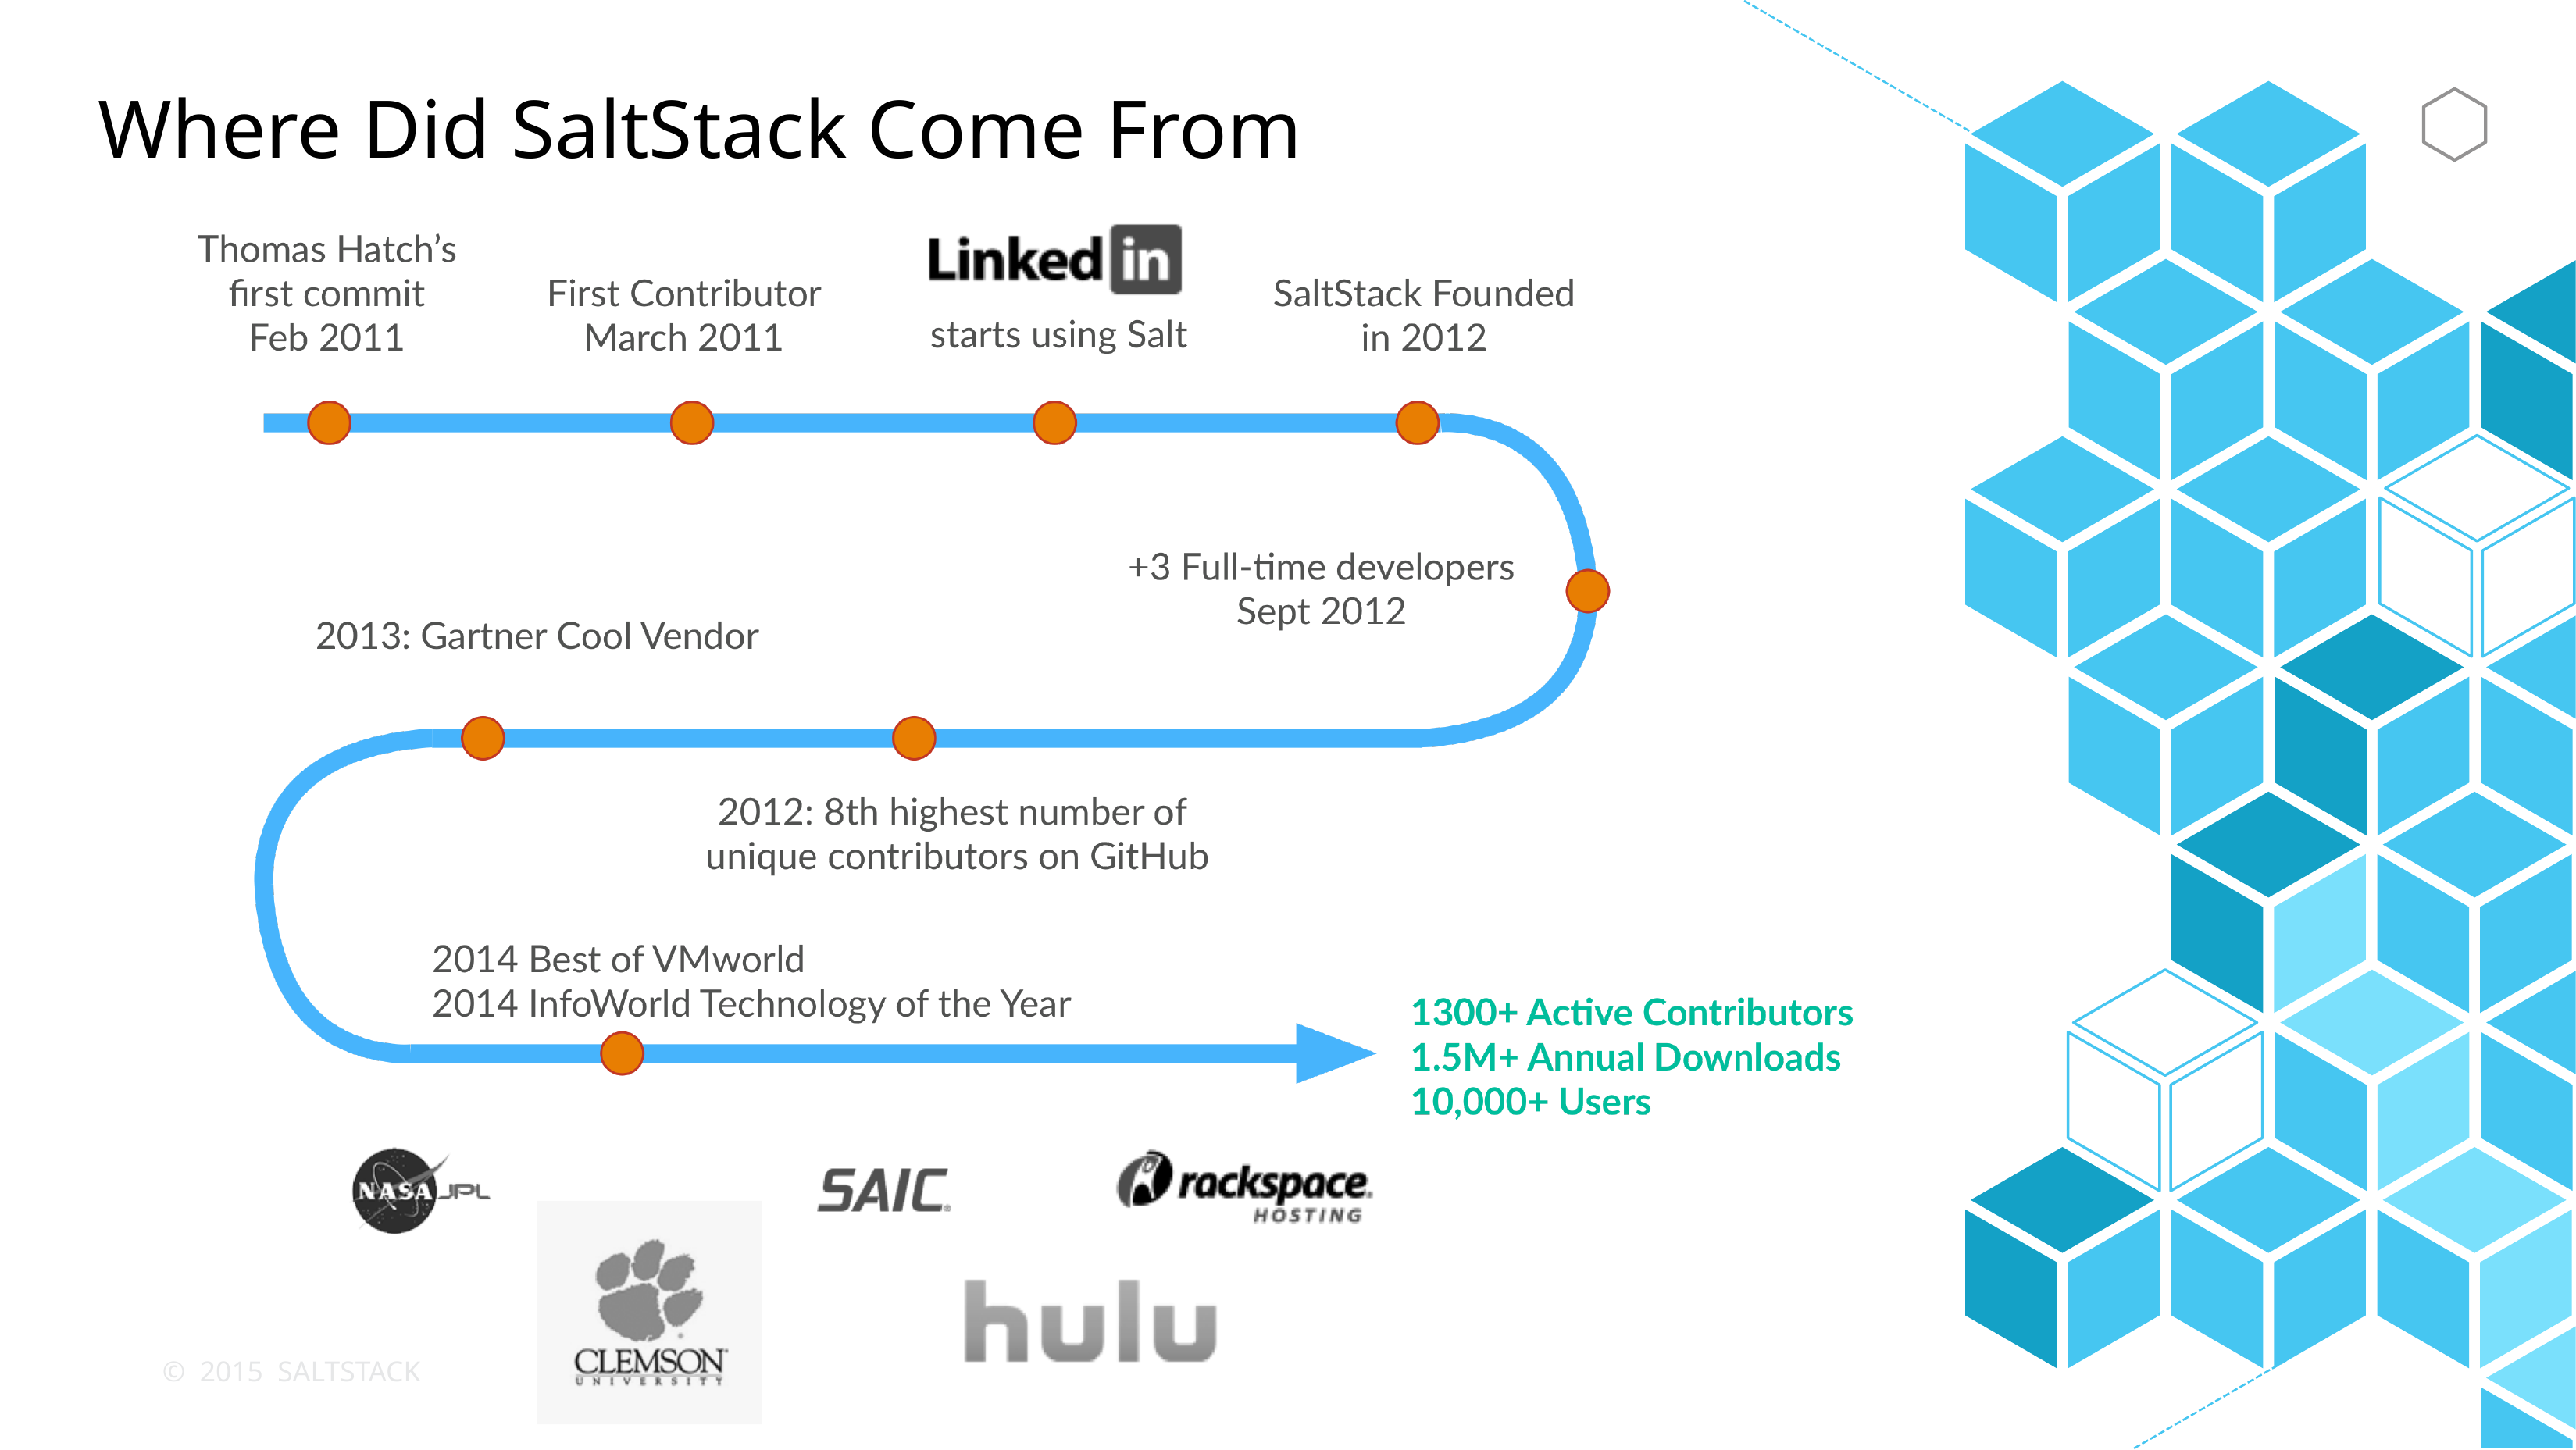

Where Did SaltStack Come From
© 2015 SALTSTACK